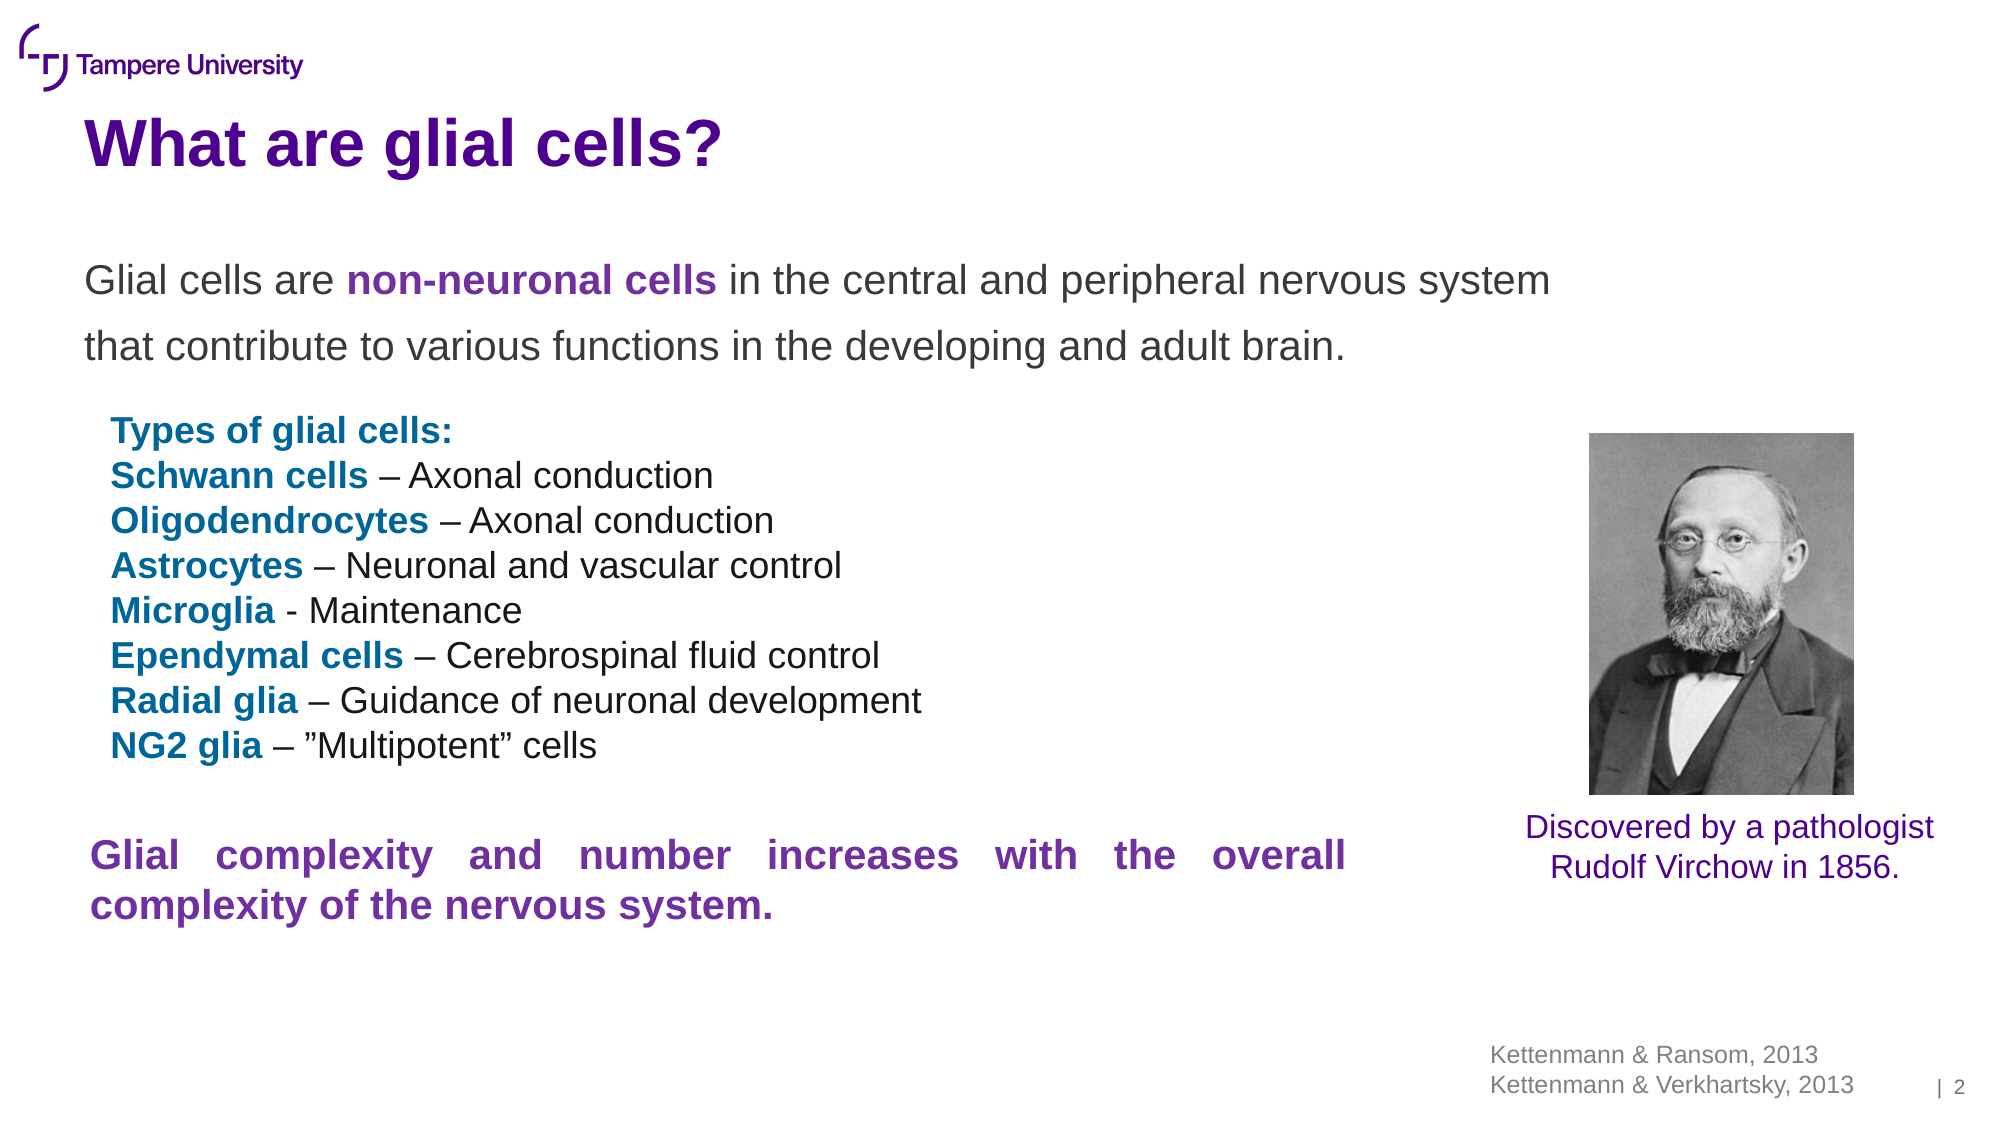

# What are glial cells?
Glial cells are non-neuronal cells in the central and peripheral nervous system
that contribute to various functions in the developing and adult brain.
Types of glial cells:
Schwann cells – Axonal conduction
Oligodendrocytes – Axonal conduction
Astrocytes – Neuronal and vascular control
Microglia - Maintenance
Ependymal cells – Cerebrospinal fluid control
Radial glia – Guidance of neuronal development
NG2 glia – ”Multipotent” cells
Discovered by a pathologist Rudolf Virchow in 1856.
Glial complexity and number increases with the overall complexity of the nervous system.
Kettenmann & Ransom, 2013
Kettenmann & Verkhartsky, 2013